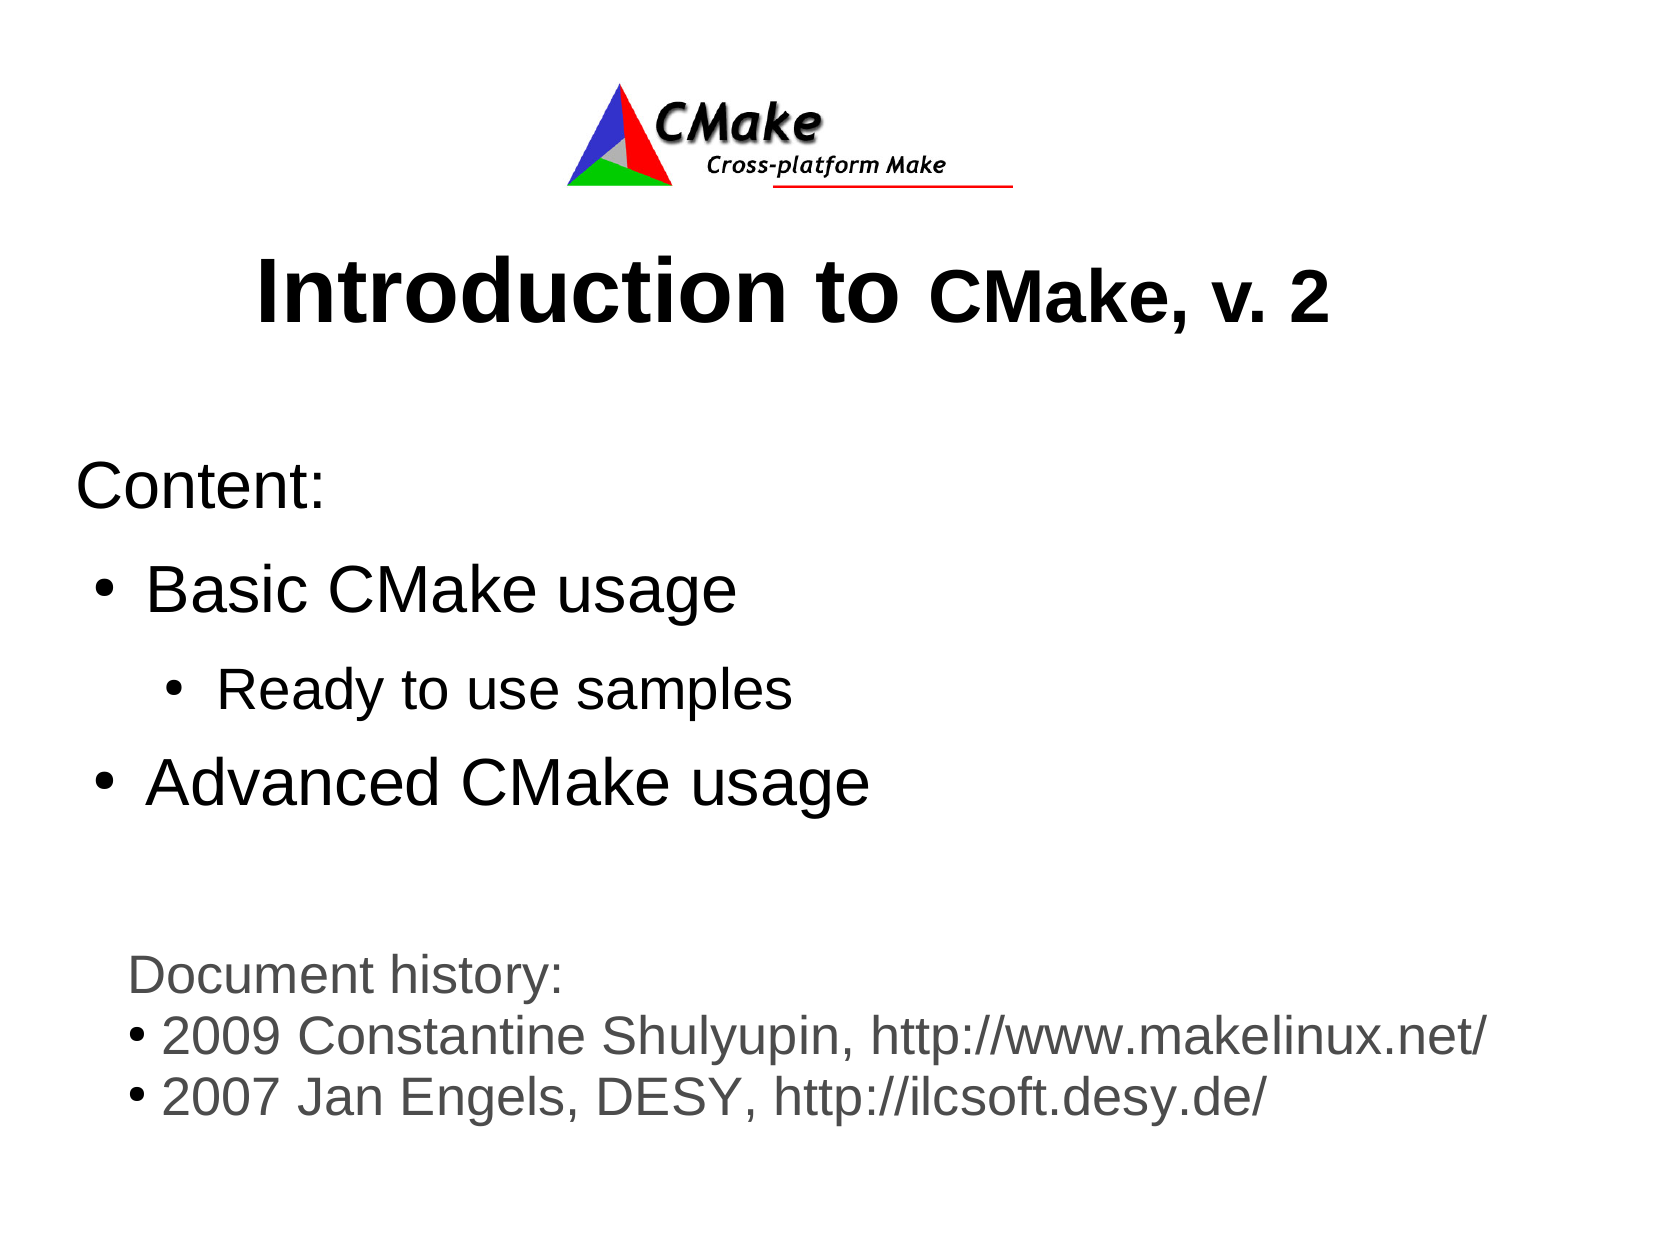

# Introduction to CMake, v. 2
Content:
Basic CMake usage
Ready to use samples
Advanced CMake usage
Document history:
 2009 Constantine Shulyupin, http://www.makelinux.net/
 2007 Jan Engels, DESY, http://ilcsoft.desy.de/